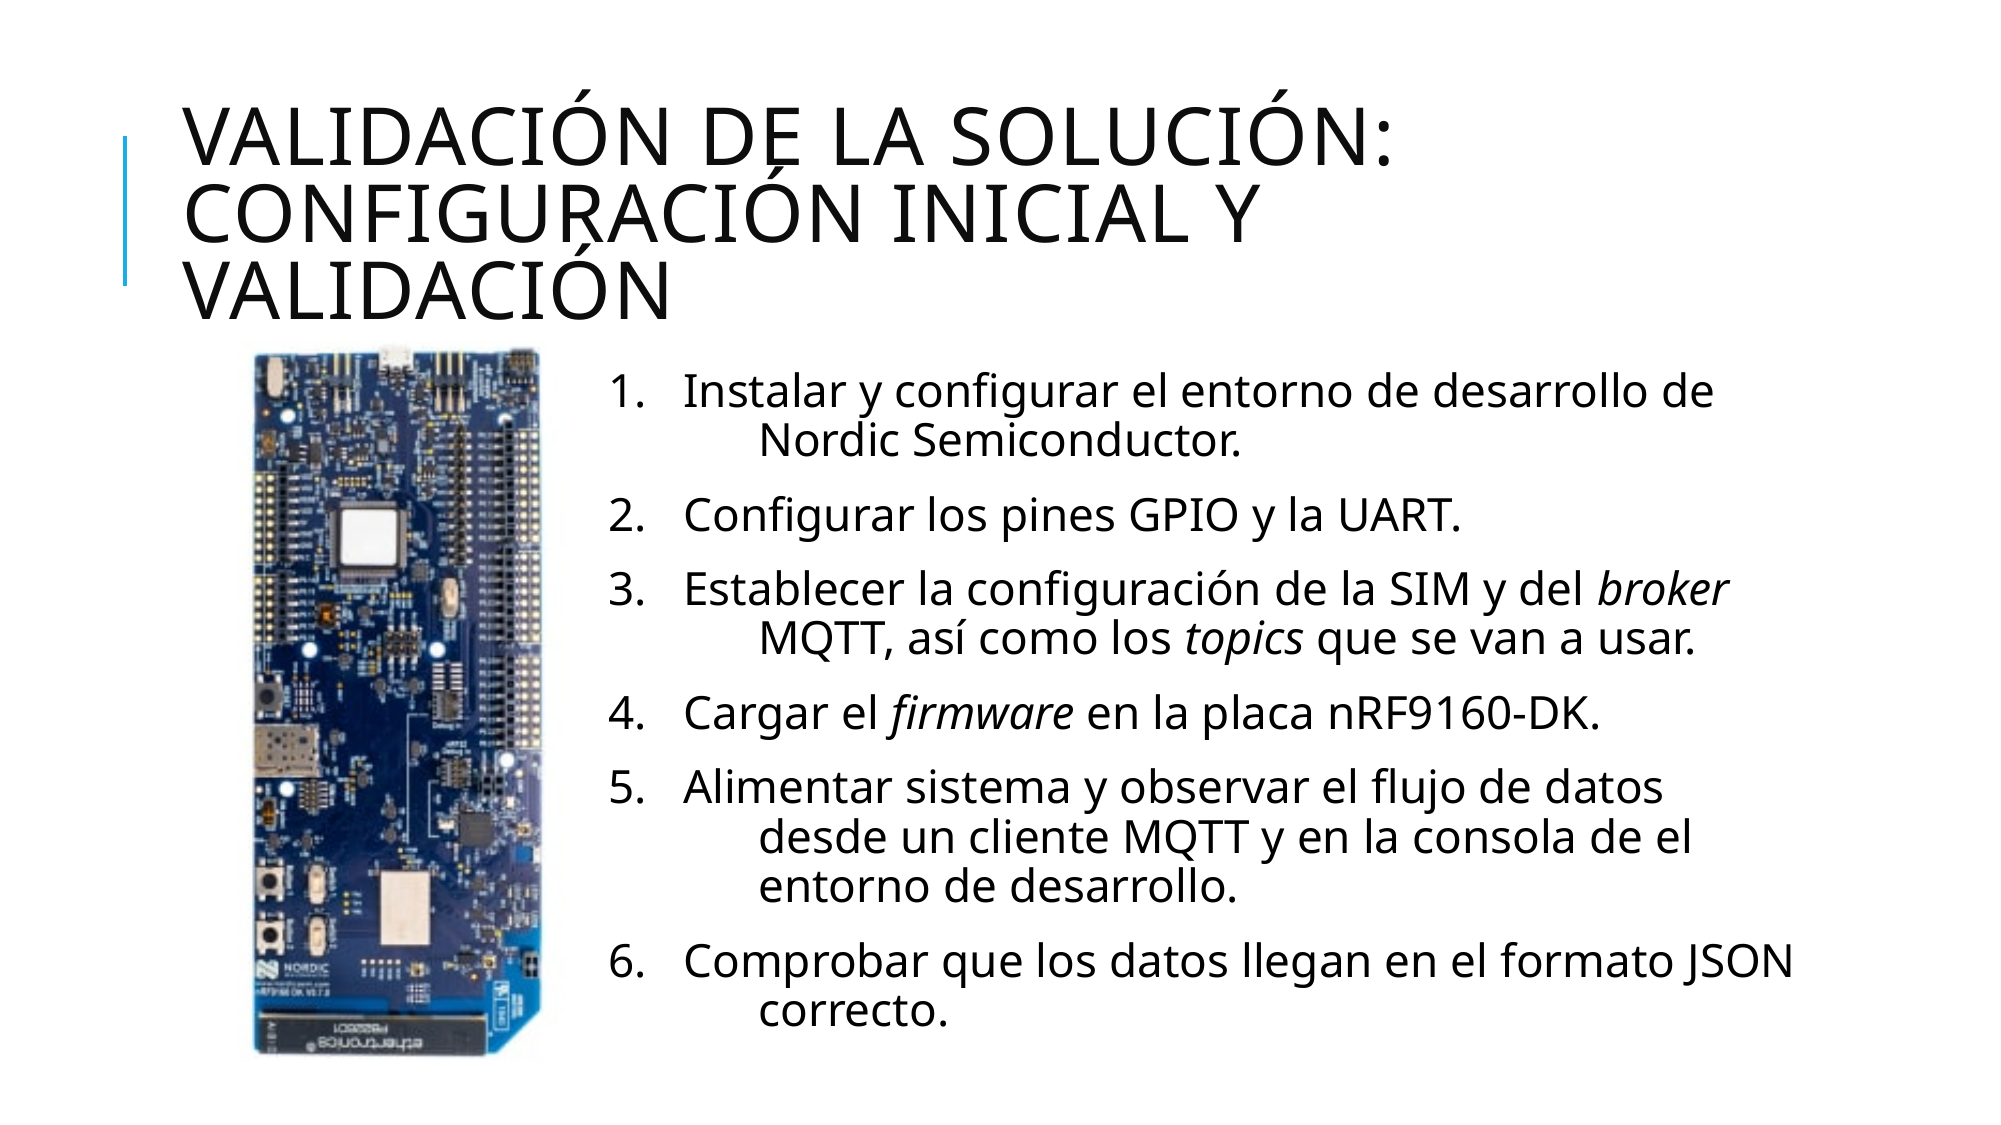

# Validación de la solución: Configuración inicial y validación
Instalar y configurar el entorno de desarrollo de Nordic Semiconductor.
Configurar los pines GPIO y la UART.
Establecer la configuración de la SIM y del broker MQTT, así como los topics que se van a usar.
Cargar el firmware en la placa nRF9160-DK.
Alimentar sistema y observar el flujo de datos desde un cliente MQTT y en la consola de el entorno de desarrollo.
Comprobar que los datos llegan en el formato JSON correcto.